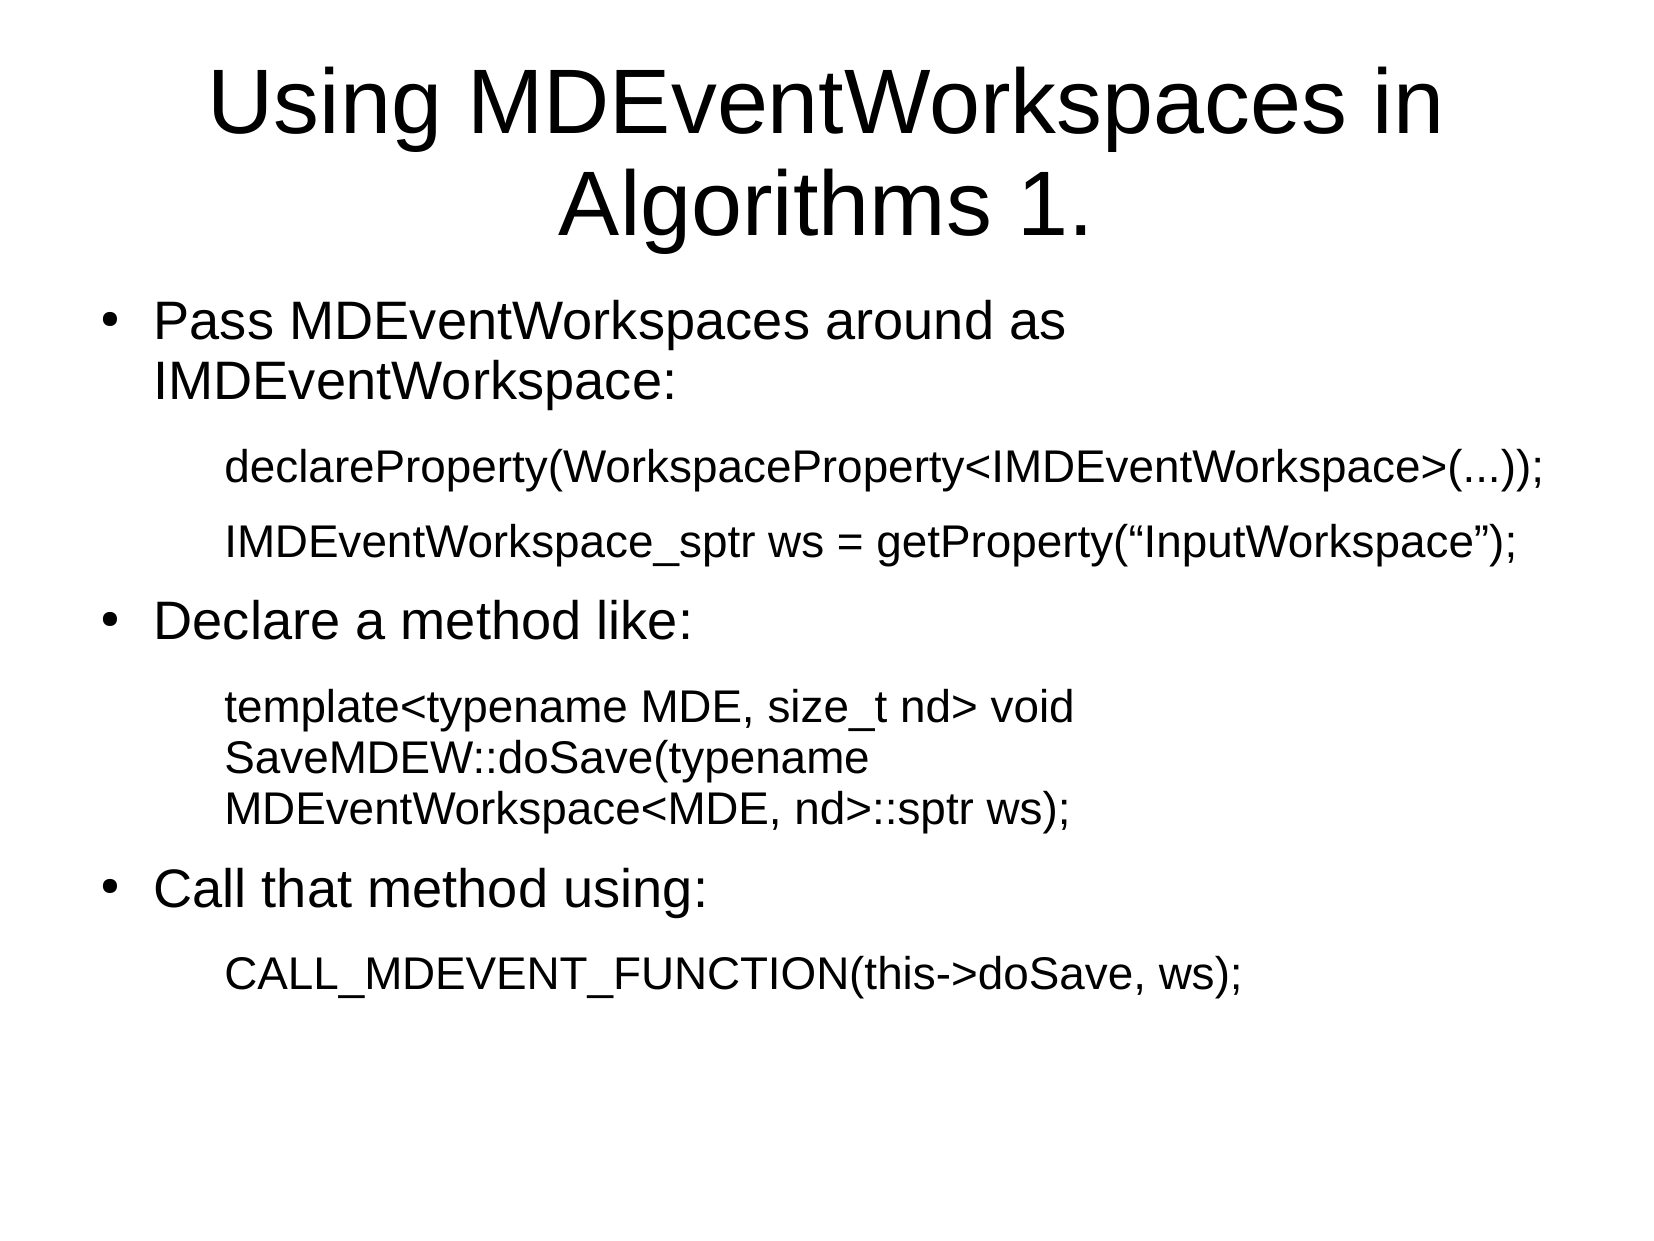

# Using MDEventWorkspaces in Algorithms 1.
Pass MDEventWorkspaces around as IMDEventWorkspace:
declareProperty(WorkspaceProperty<IMDEventWorkspace>(...));
IMDEventWorkspace_sptr ws = getProperty(“InputWorkspace”);
Declare a method like:
template<typename MDE, size_t nd> void SaveMDEW::doSave(typename
MDEventWorkspace<MDE, nd>::sptr ws);
Call that method using:
CALL_MDEVENT_FUNCTION(this->doSave, ws);